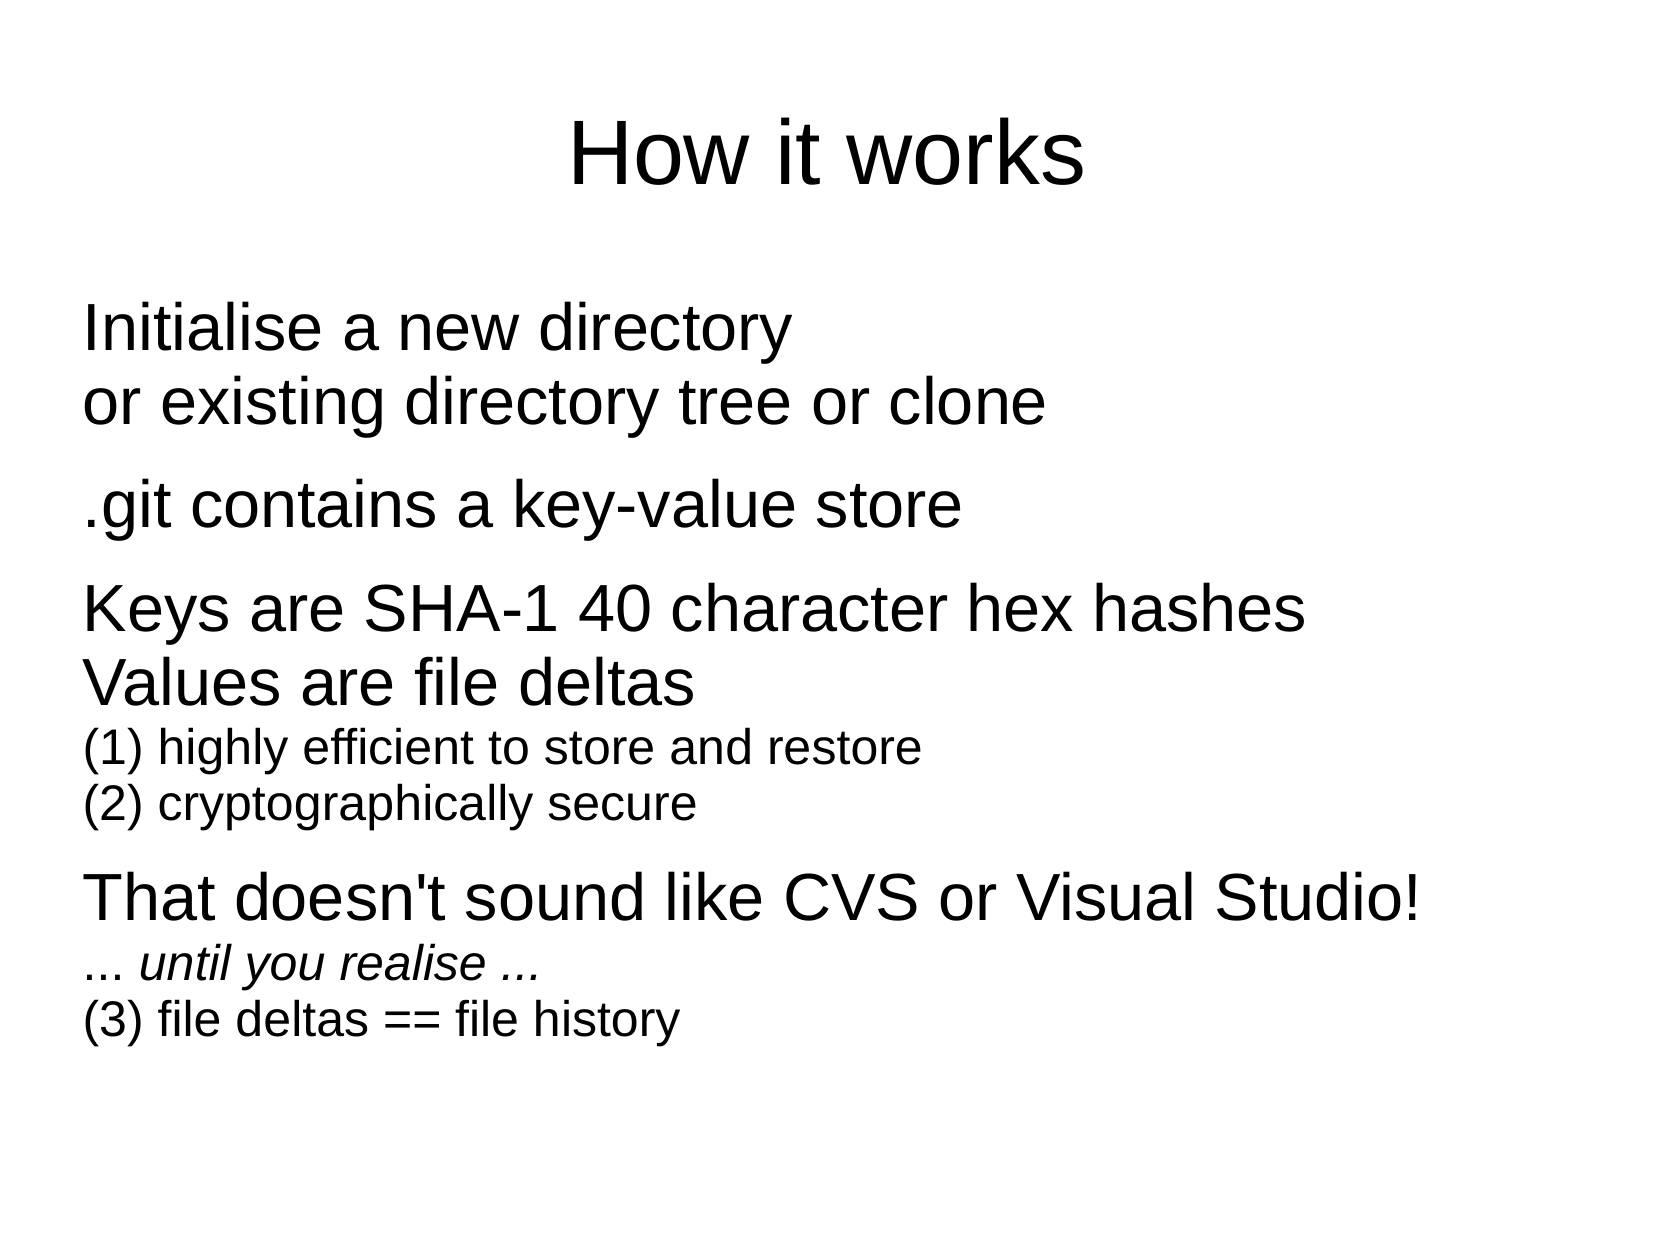

# How it works
Initialise a new directory
or existing directory tree or clone
.git contains a key-value store
Keys are SHA-1 40 character hex hashes
Values are file deltas
(1) highly efficient to store and restore
(2) cryptographically secure
That doesn't sound like CVS or Visual Studio!
... until you realise ...
(3) file deltas == file history